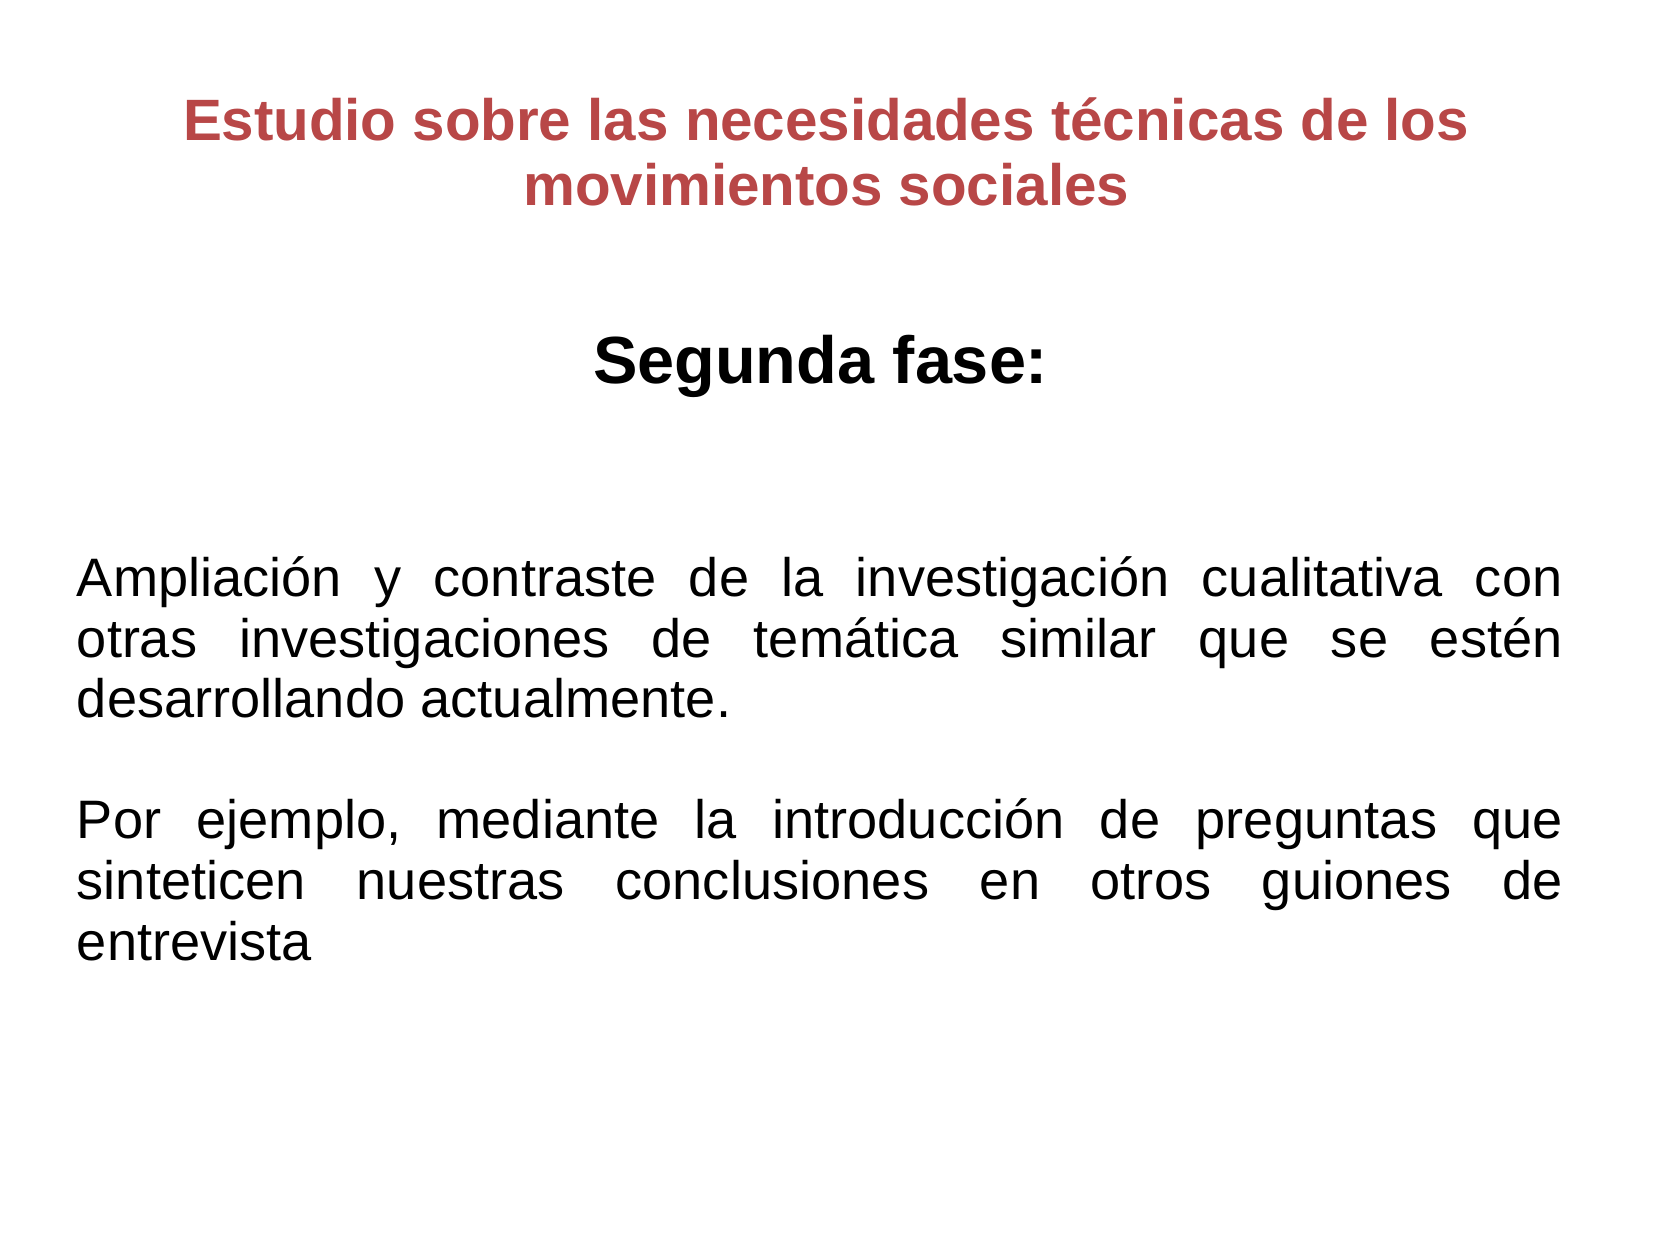

Segunda fase:
Ampliación y contraste de la investigación cualitativa con otras investigaciones de temática similar que se estén desarrollando actualmente.
Por ejemplo, mediante la introducción de preguntas que sinteticen nuestras conclusiones en otros guiones de entrevista
# Estudio sobre las necesidades técnicas de los movimientos sociales